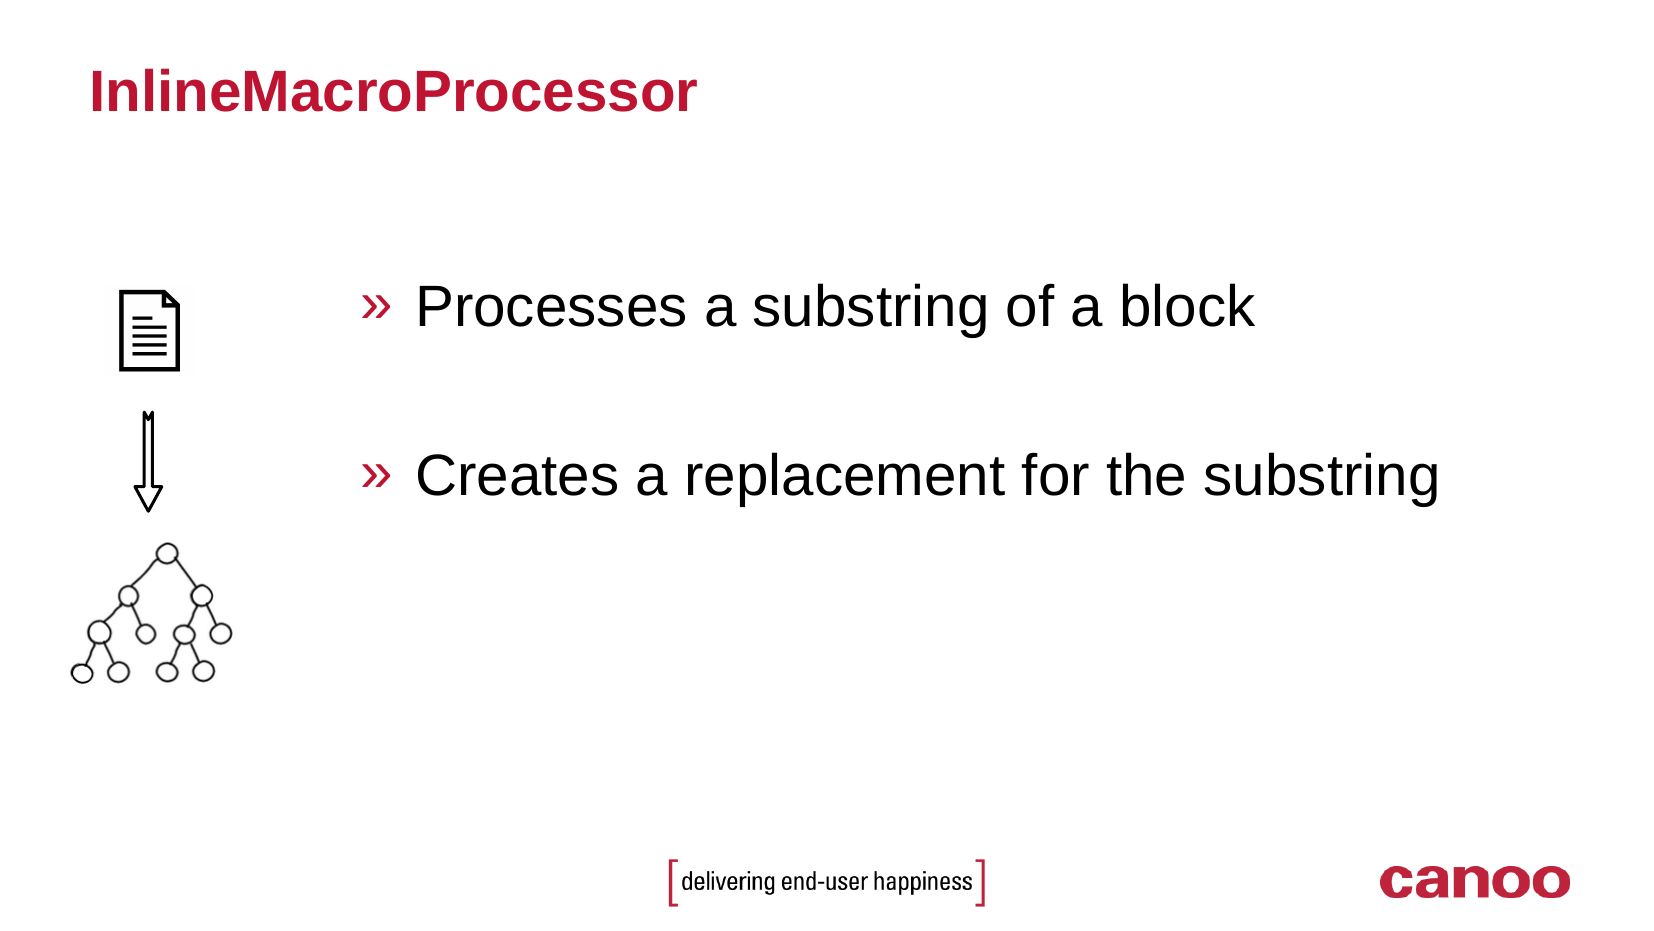

# InlineMacroProcessor
Processes a substring of a block
Creates a replacement for the substring